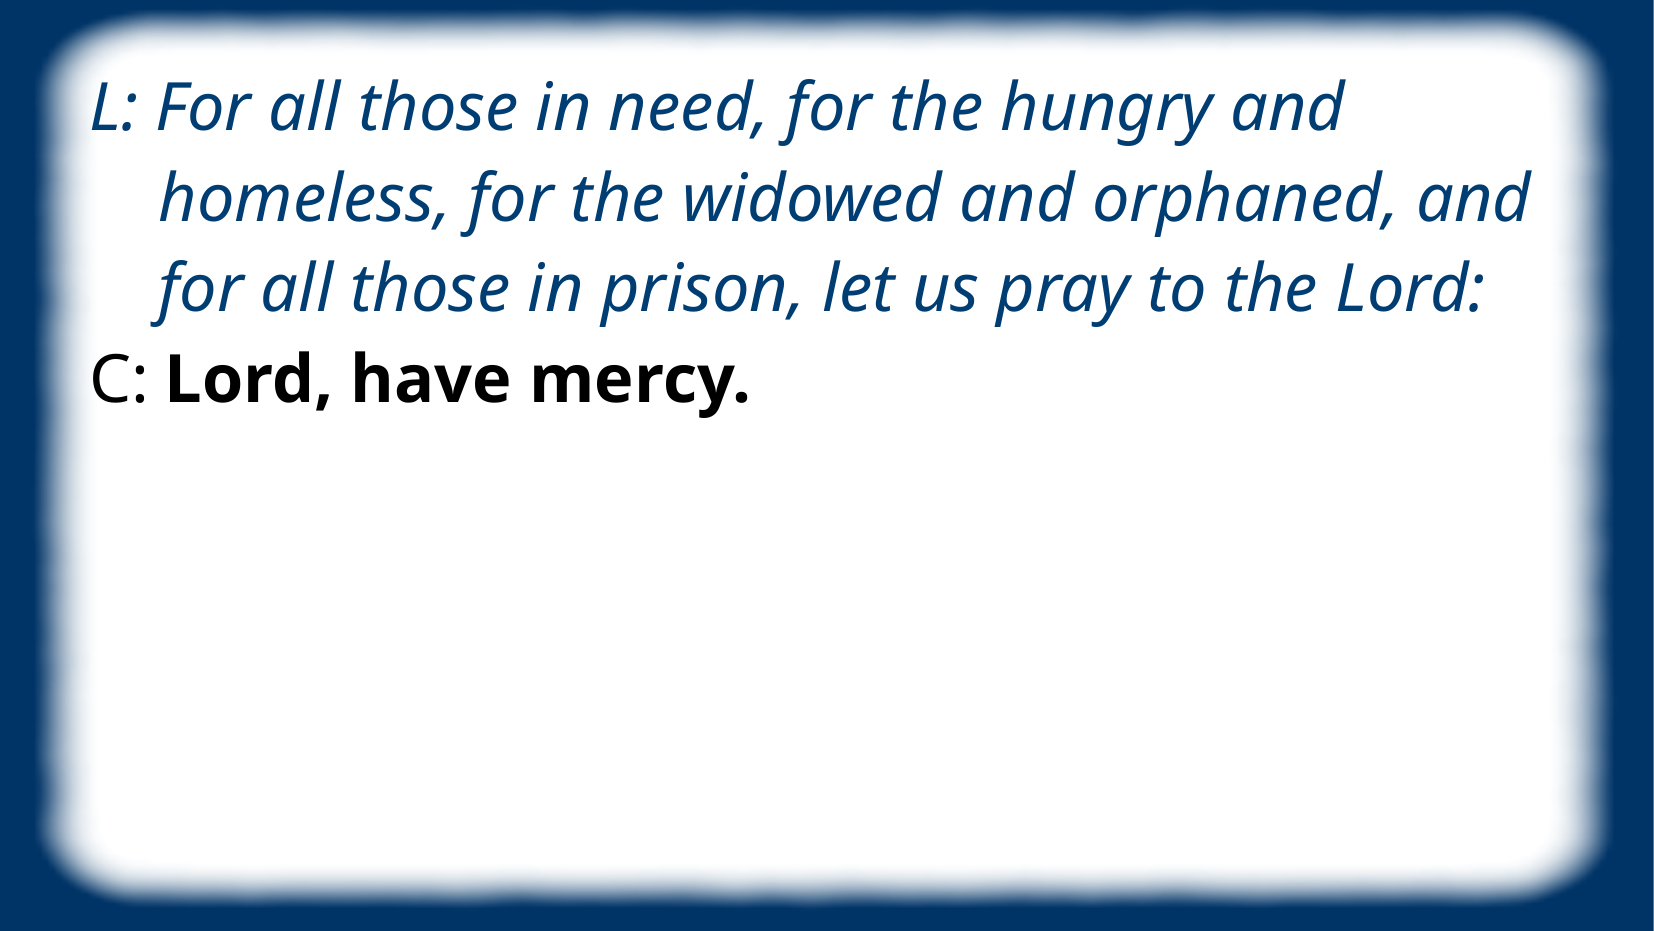

L: For all those in need, for the hungry and
 homeless, for the widowed and orphaned, and
 for all those in prison, let us pray to the Lord:
C:	Lord, have mercy.